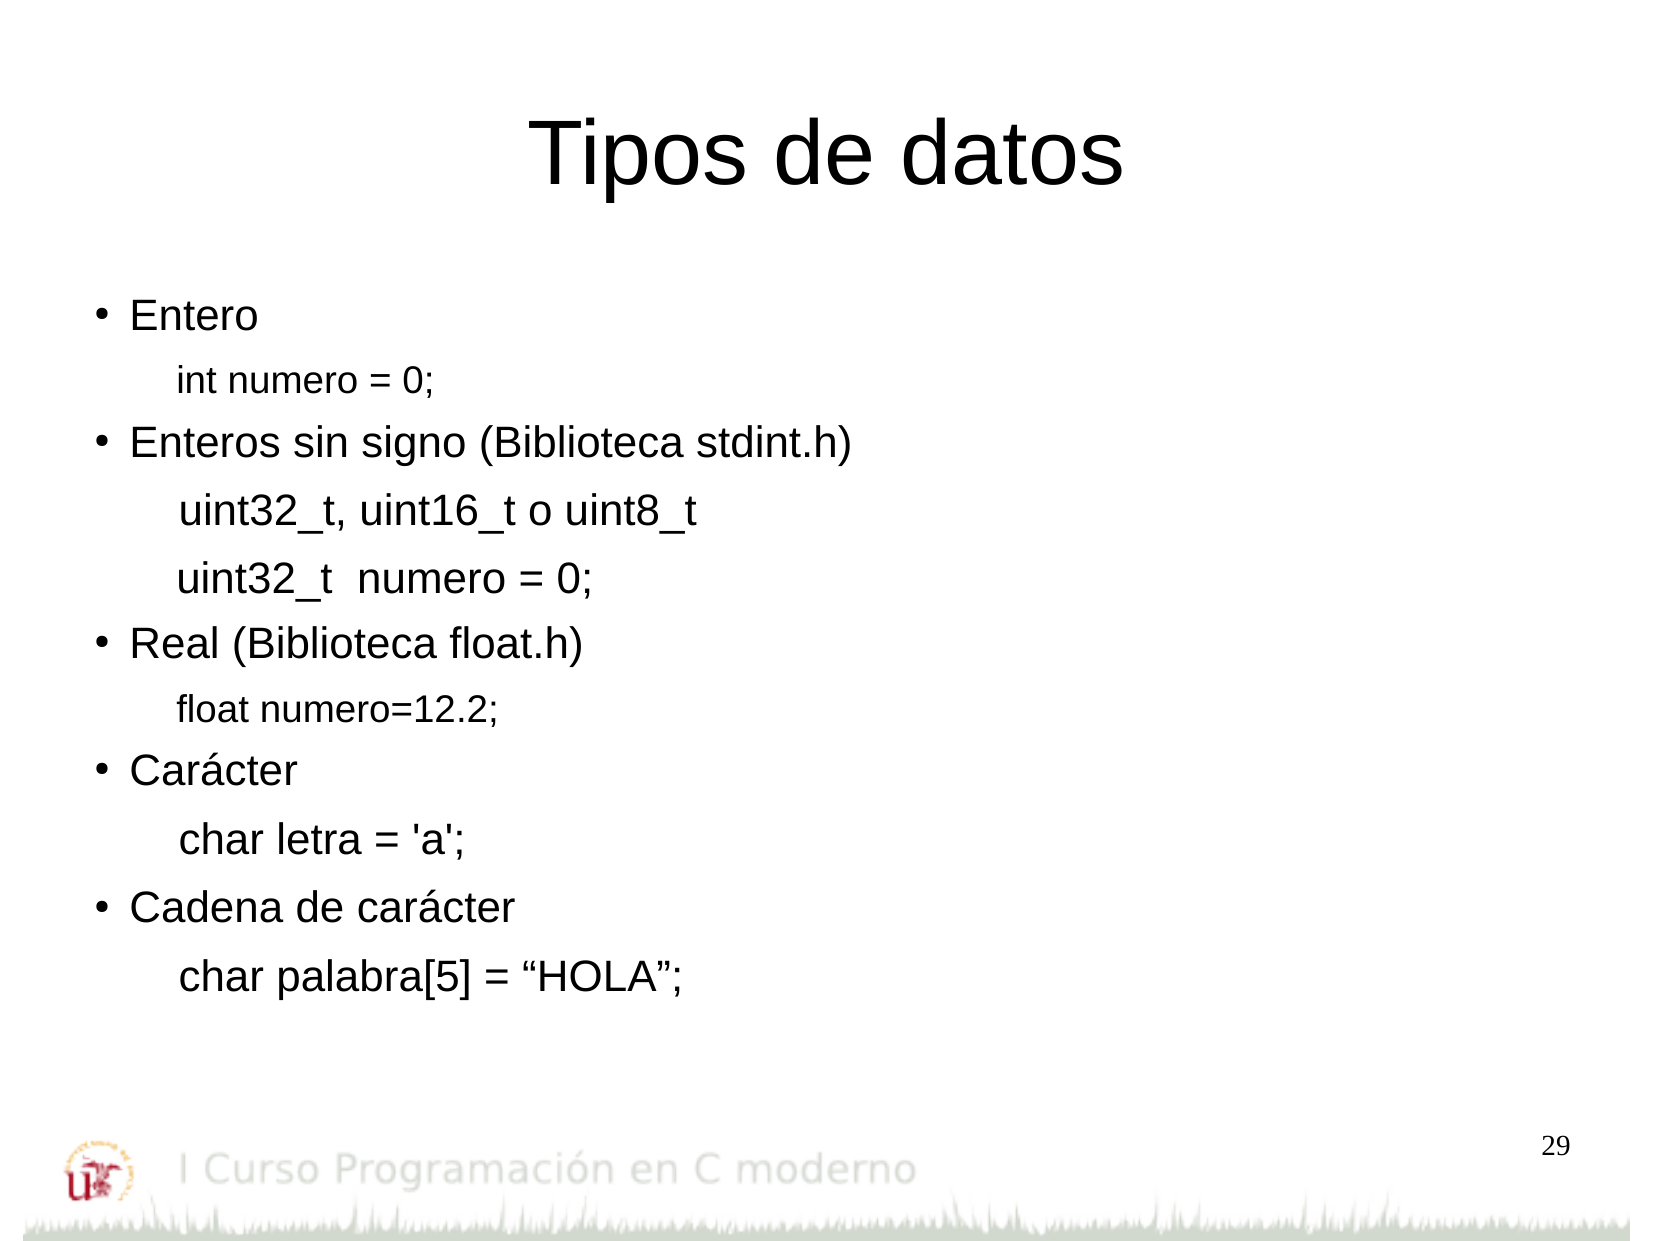

# Tipos de datos
Entero
int numero = 0;
Enteros sin signo (Biblioteca stdint.h)
 uint32_t, uint16_t o uint8_t
uint32_t numero = 0;
Real (Biblioteca float.h)
float numero=12.2;
Carácter
 char letra = 'a';
Cadena de carácter
 char palabra[5] = “HOLA”;
29